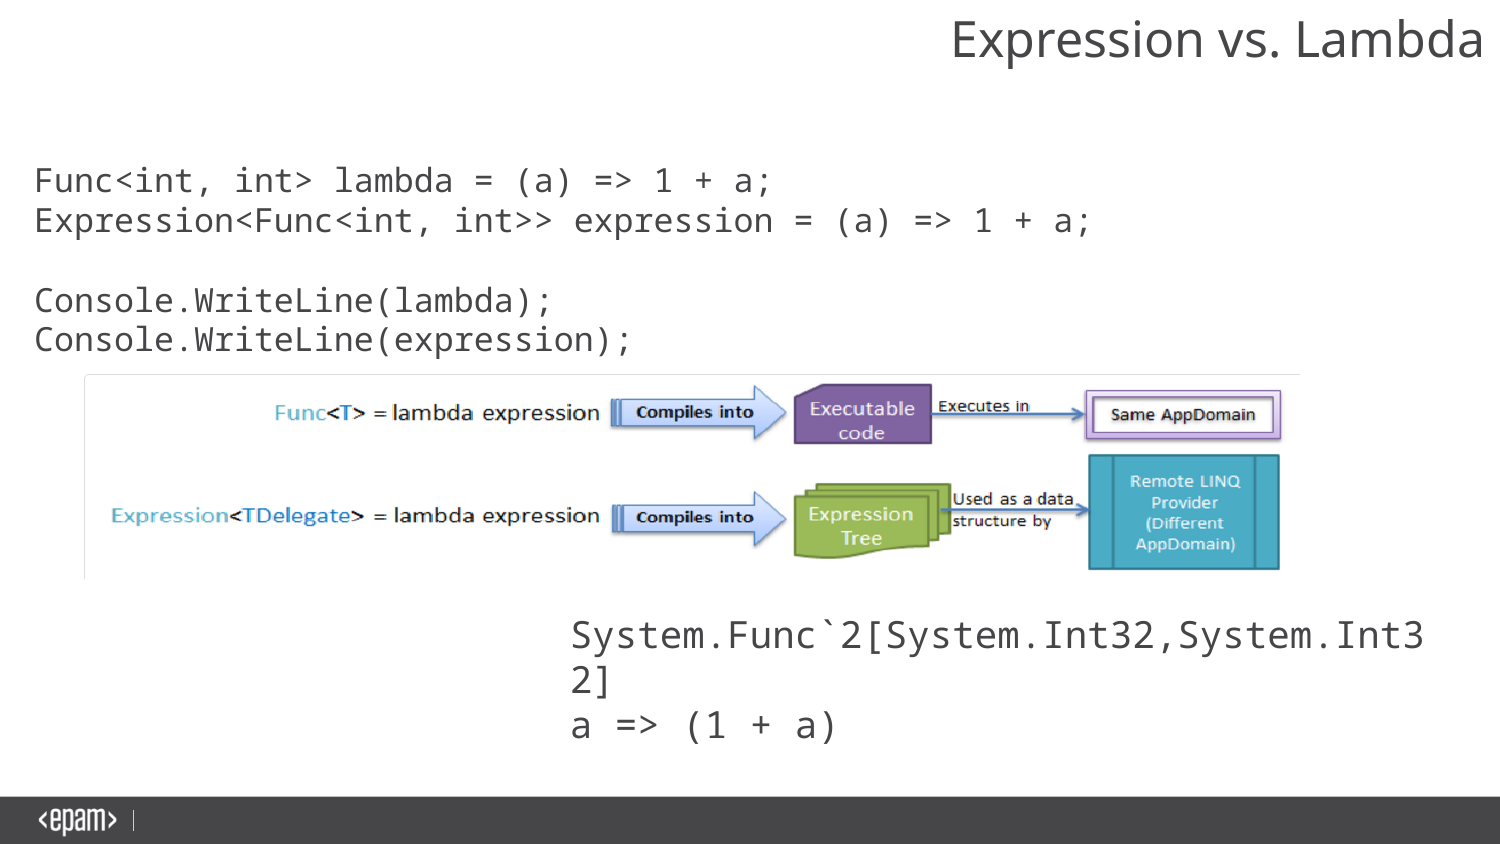

# Expression vs. Lambda
Func<int, int> lambda = (a) => 1 + a;
Expression<Func<int, int>> expression = (a) => 1 + a;
Console.WriteLine(lambda);
Console.WriteLine(expression);
System.Func`2[System.Int32,System.Int32]
a => (1 + a)